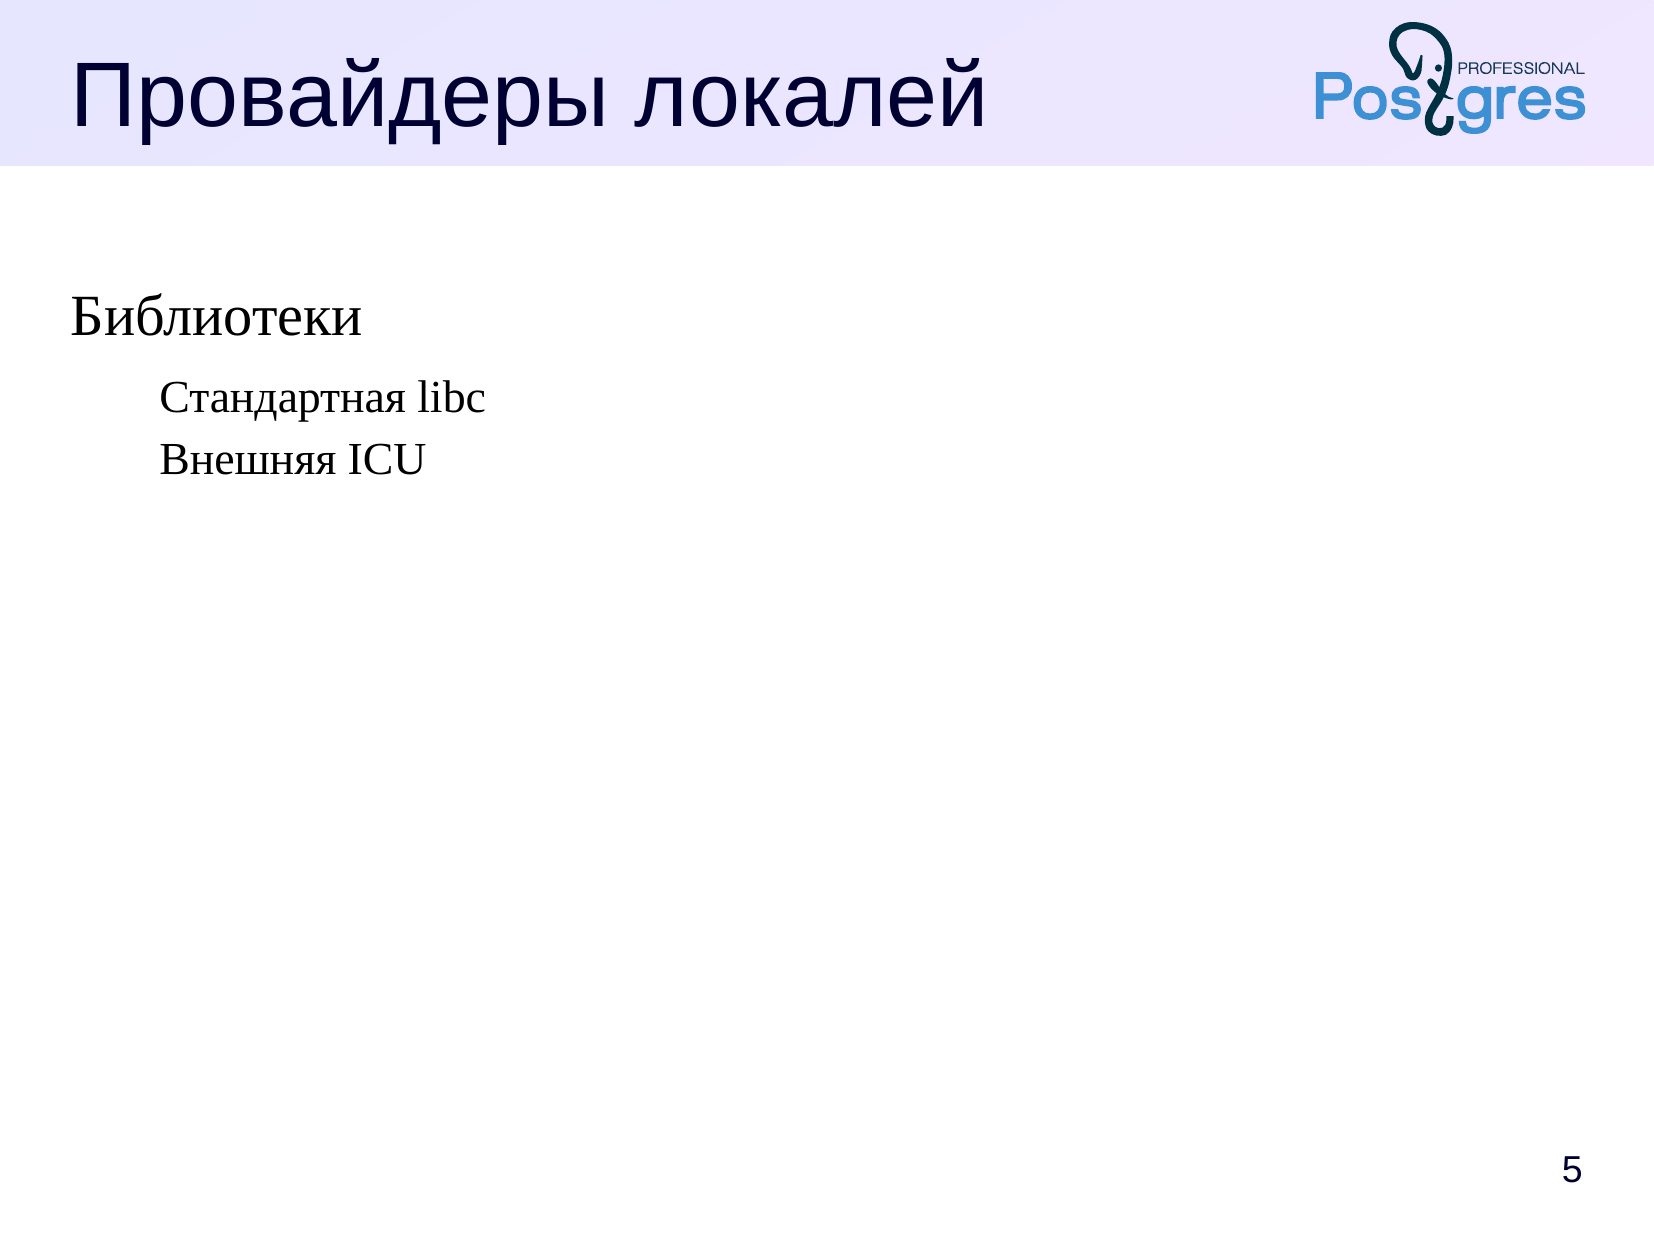

# Провайдеры локалей
Библиотеки
Стандартная libc
Внешняя ICU